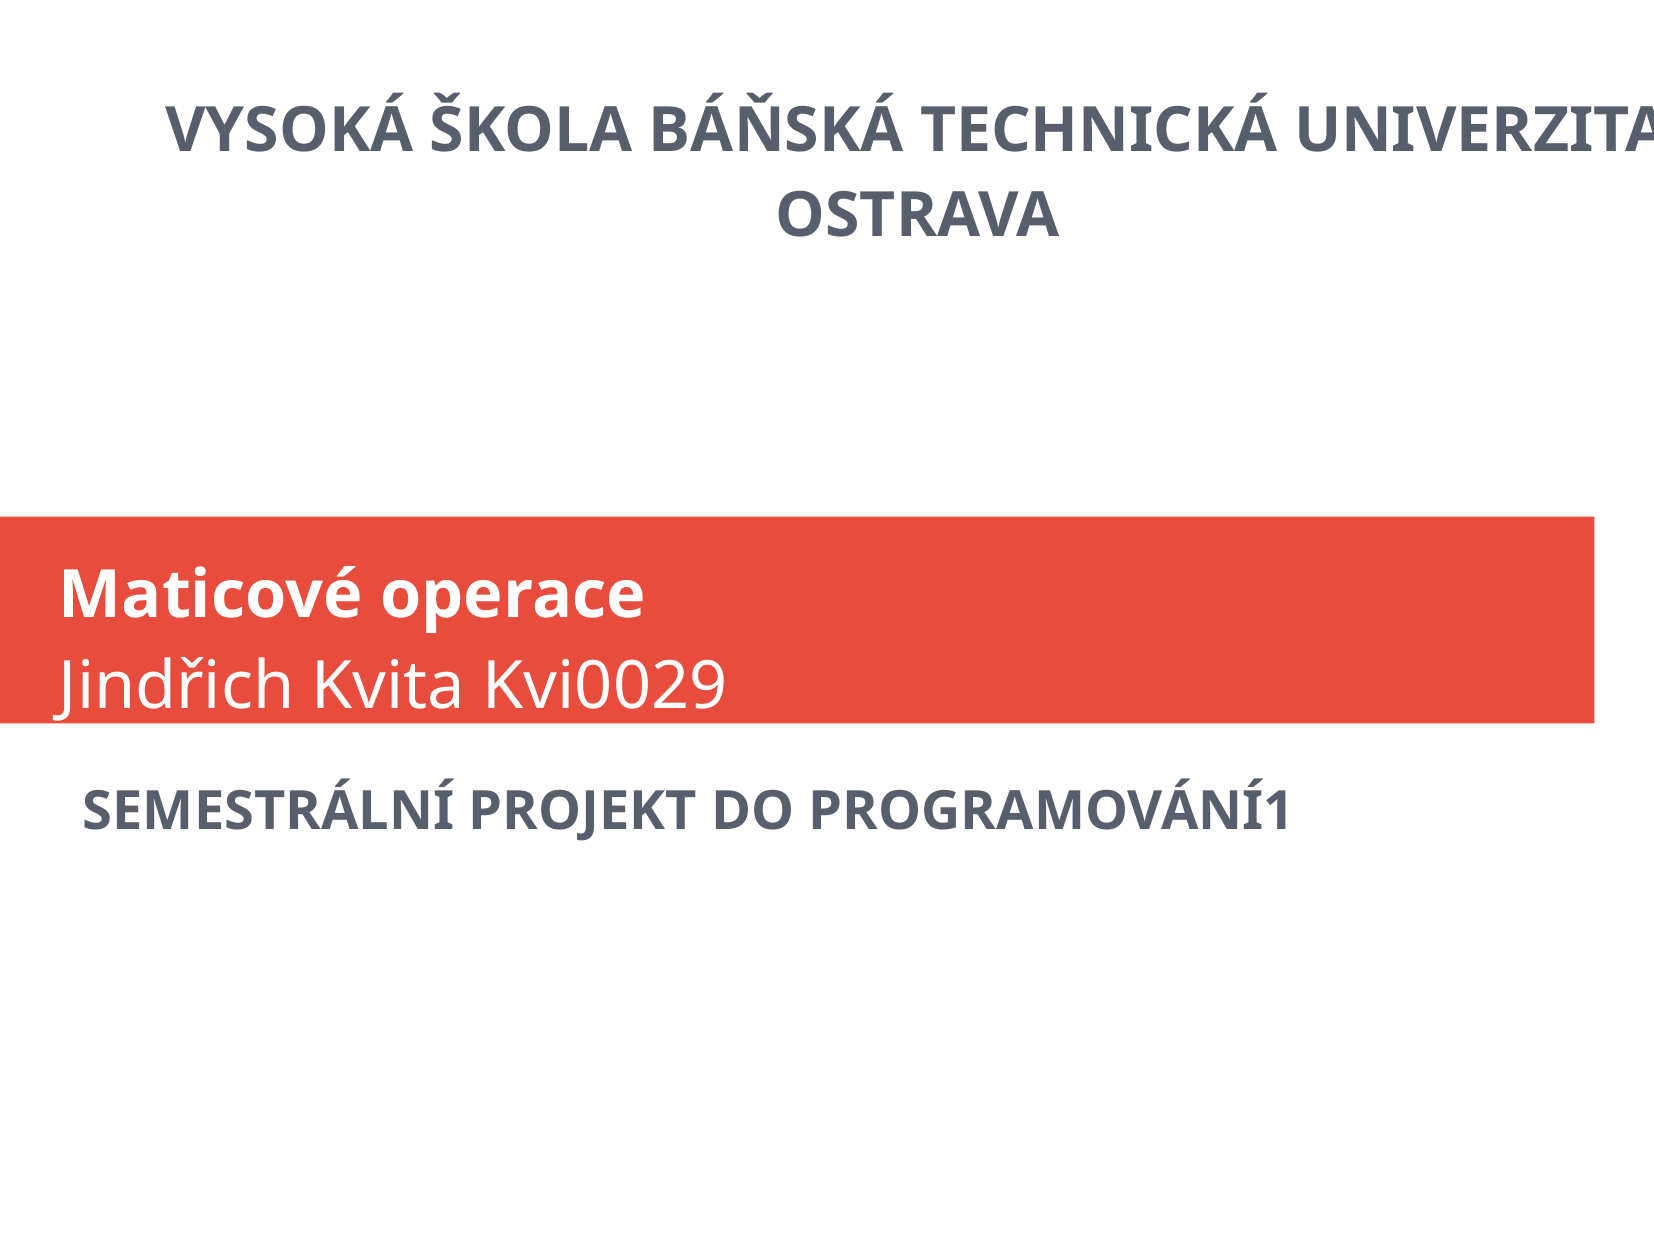

Vysoká škola Báňská Technická univerzita Ostrava
# Maticové operace Jindřich Kvita Kvi0029
Semestrální projekt do programování1